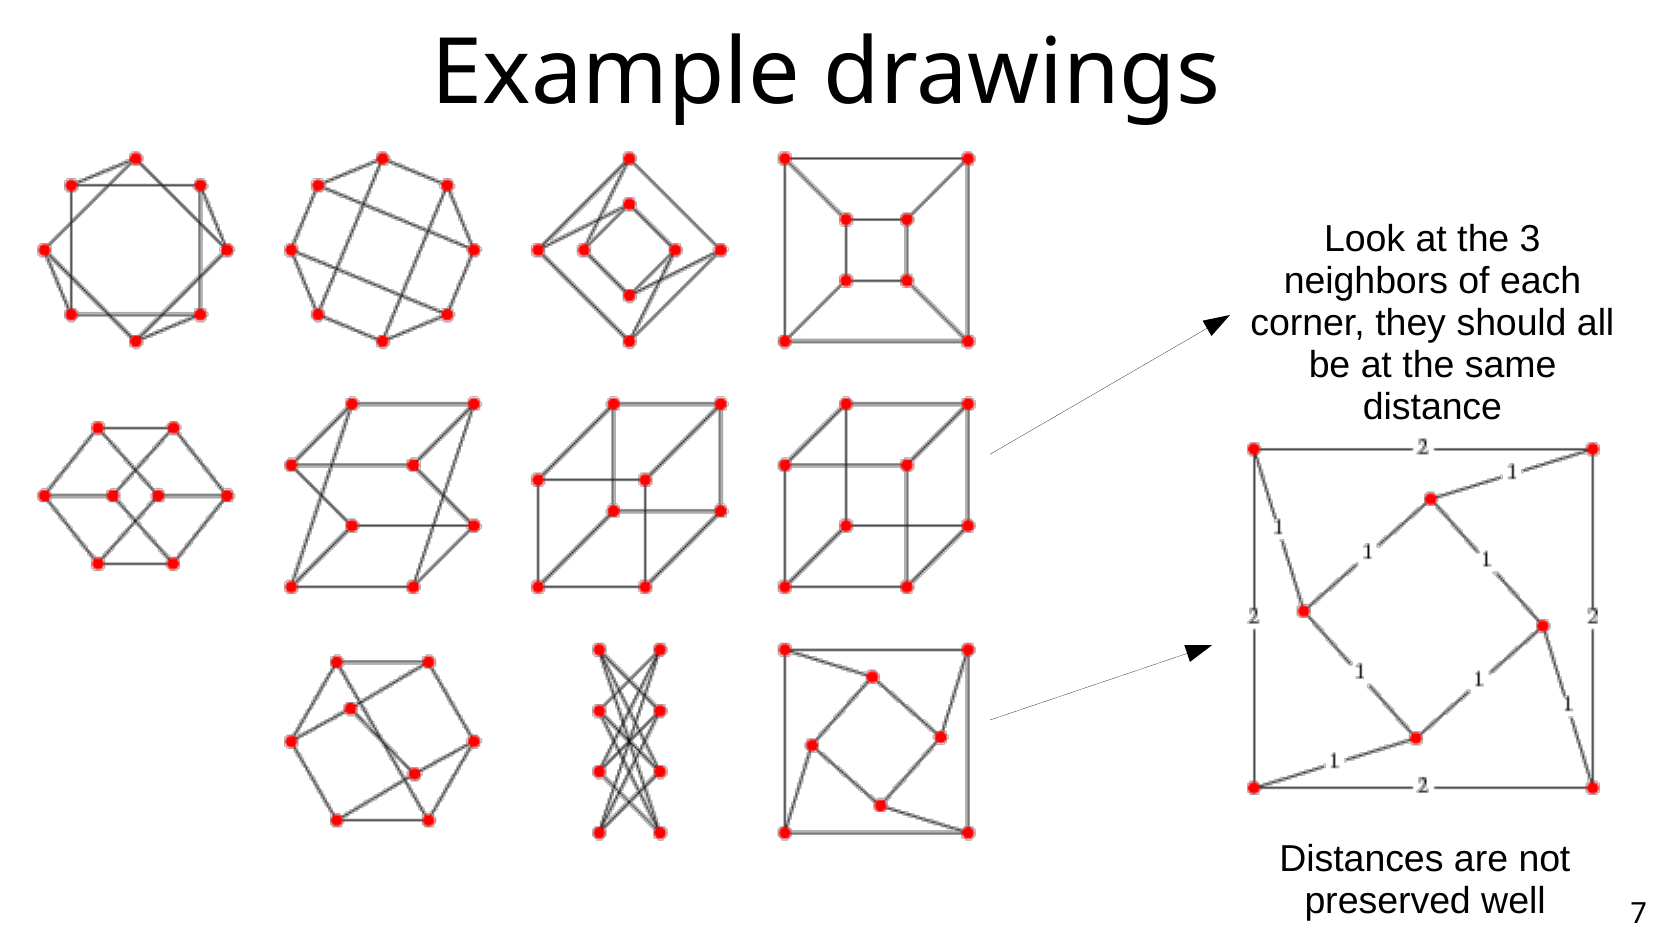

# Example drawings
Look at the 3 neighbors of each corner, they should all be at the same distance
Distances are not preserved well
7